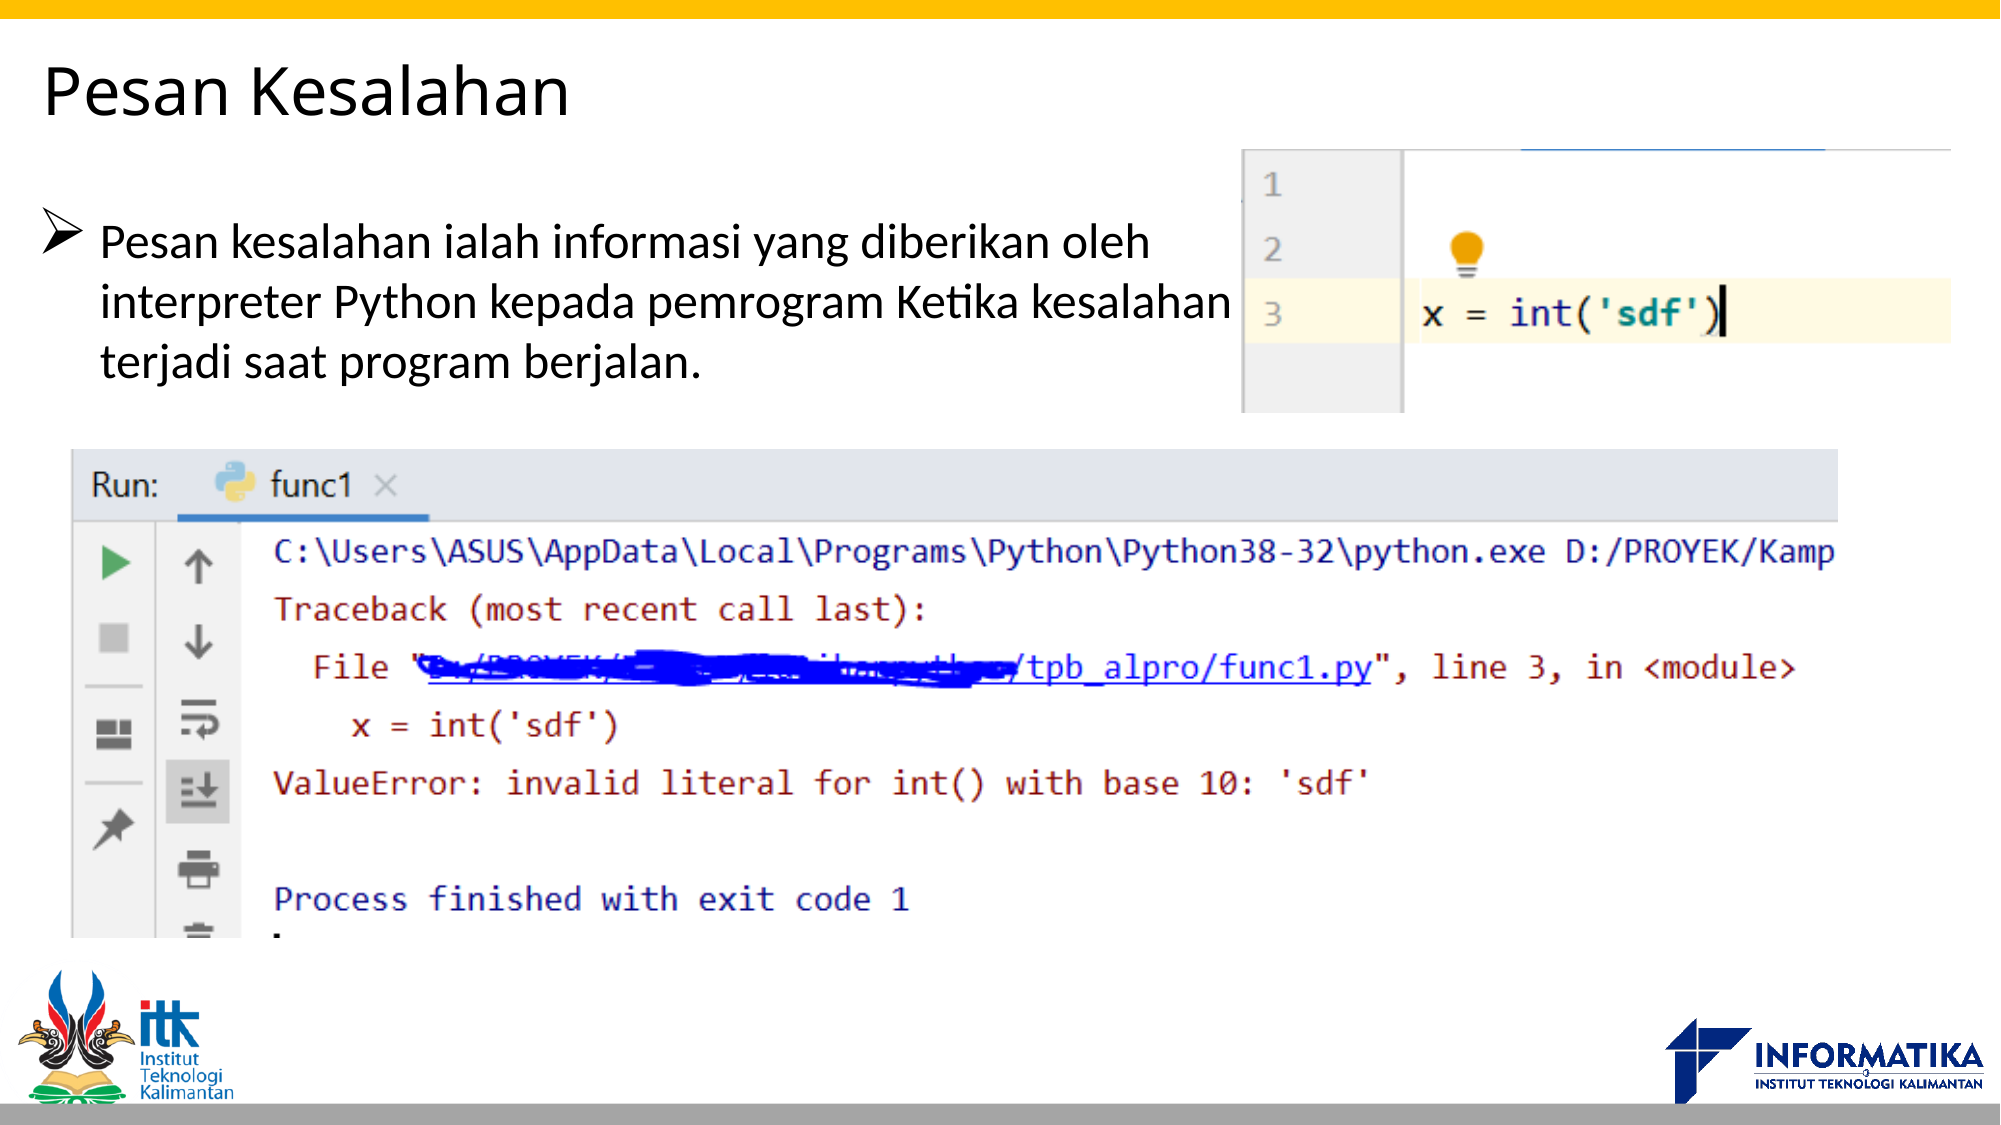

# Pesan Kesalahan
Pesan kesalahan ialah informasi yang diberikan oleh interpreter Python kepada pemrogram Ketika kesalahan terjadi saat program berjalan.